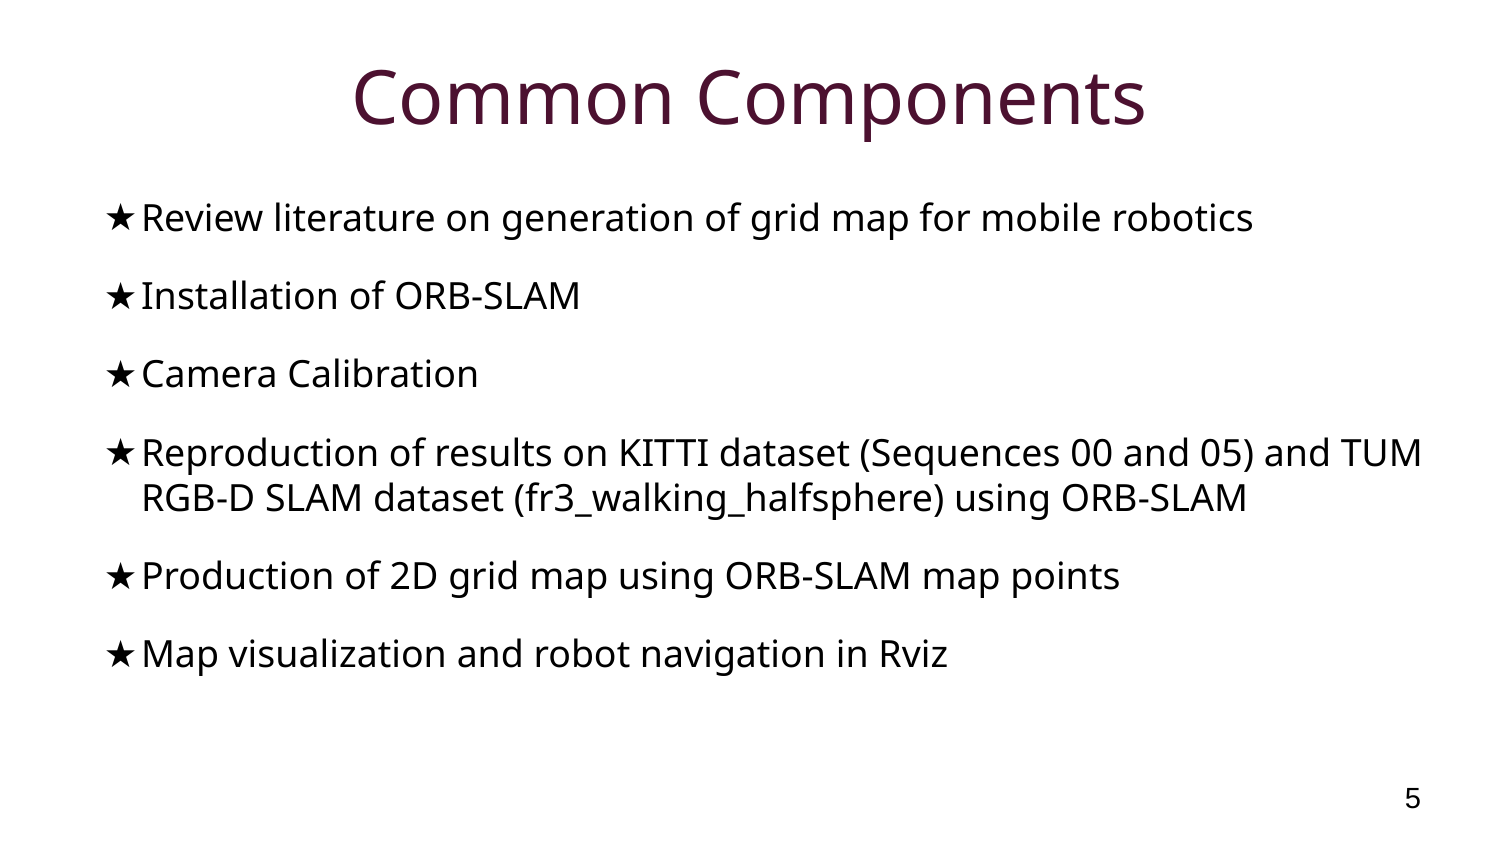

# Common Components
Review literature on generation of grid map for mobile robotics
Installation of ORB-SLAM
Camera Calibration
Reproduction of results on KITTI dataset (Sequences 00 and 05) and TUM RGB-D SLAM dataset (fr3_walking_halfsphere) using ORB-SLAM
Production of 2D grid map using ORB-SLAM map points
Map visualization and robot navigation in Rviz